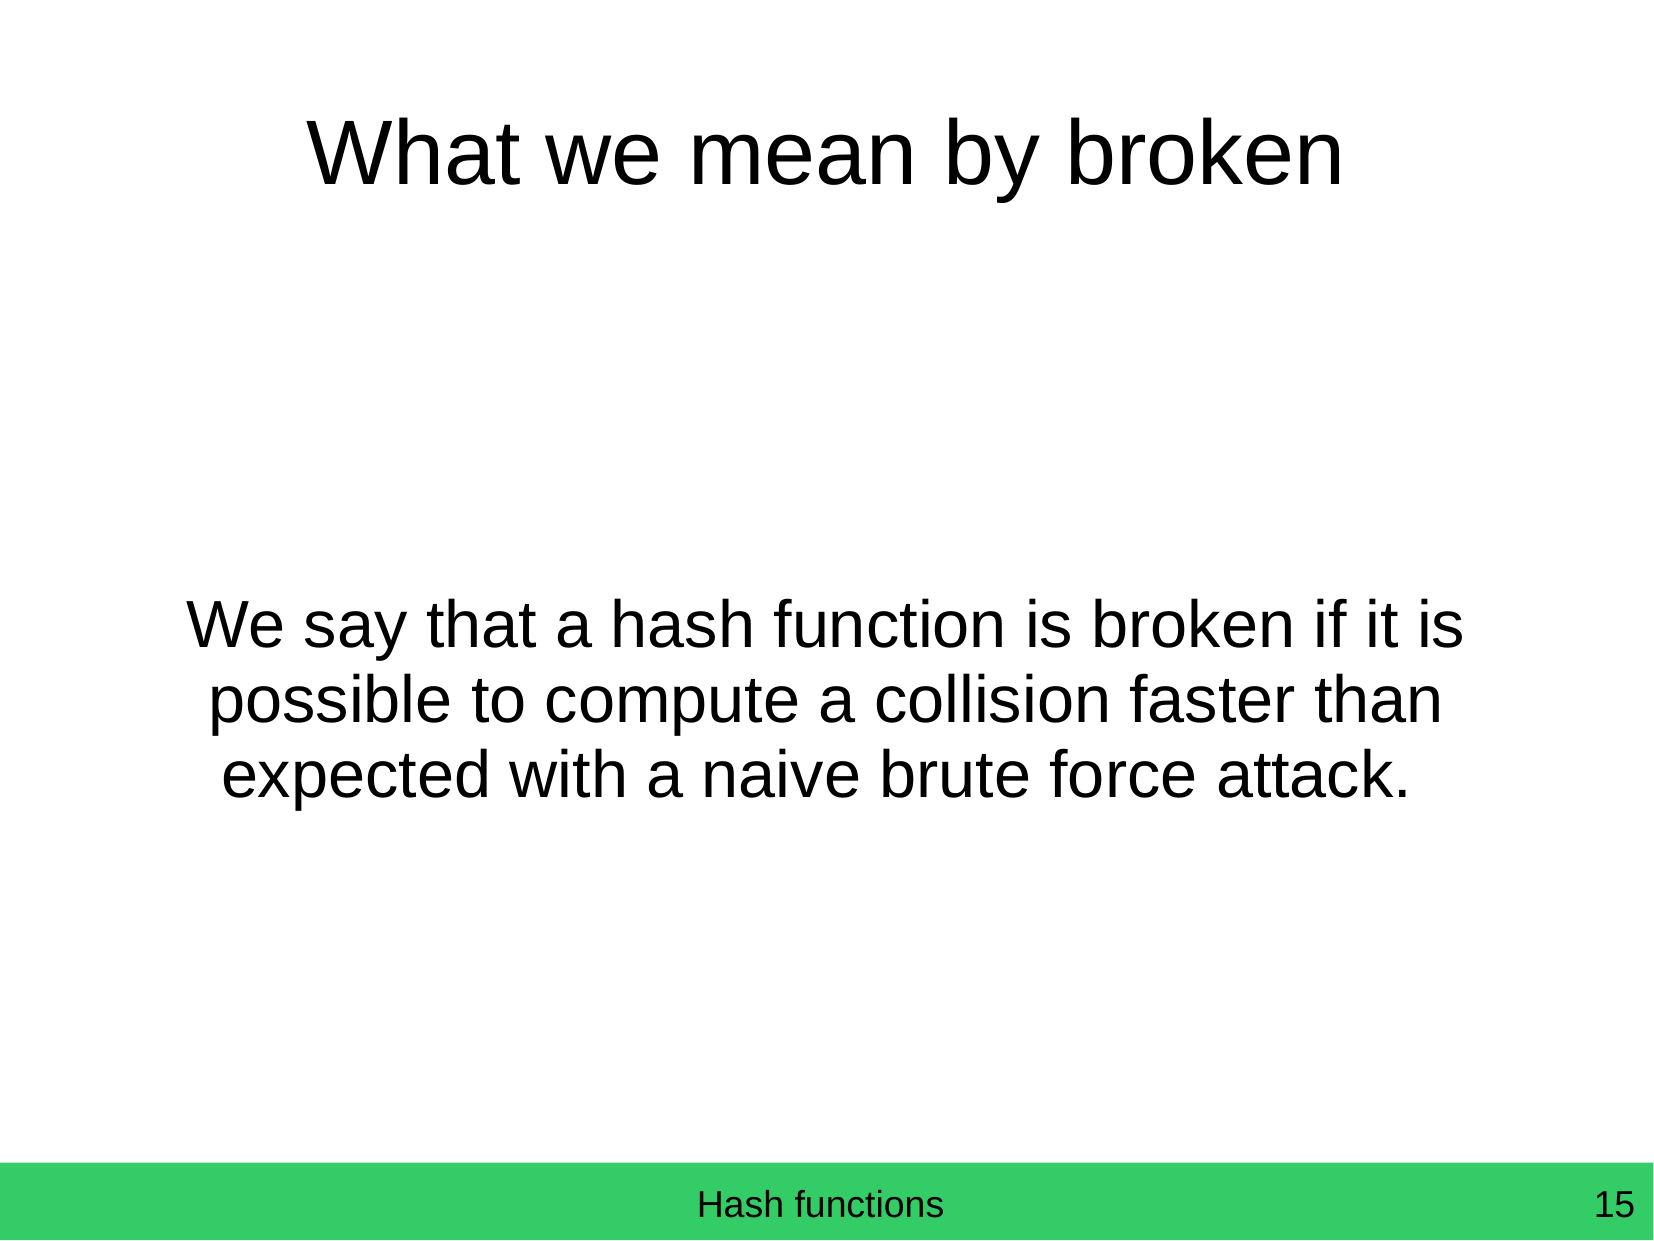

# What we mean by broken
We say that a hash function is broken if it is possible to compute a collision faster than expected with a naive brute force attack.